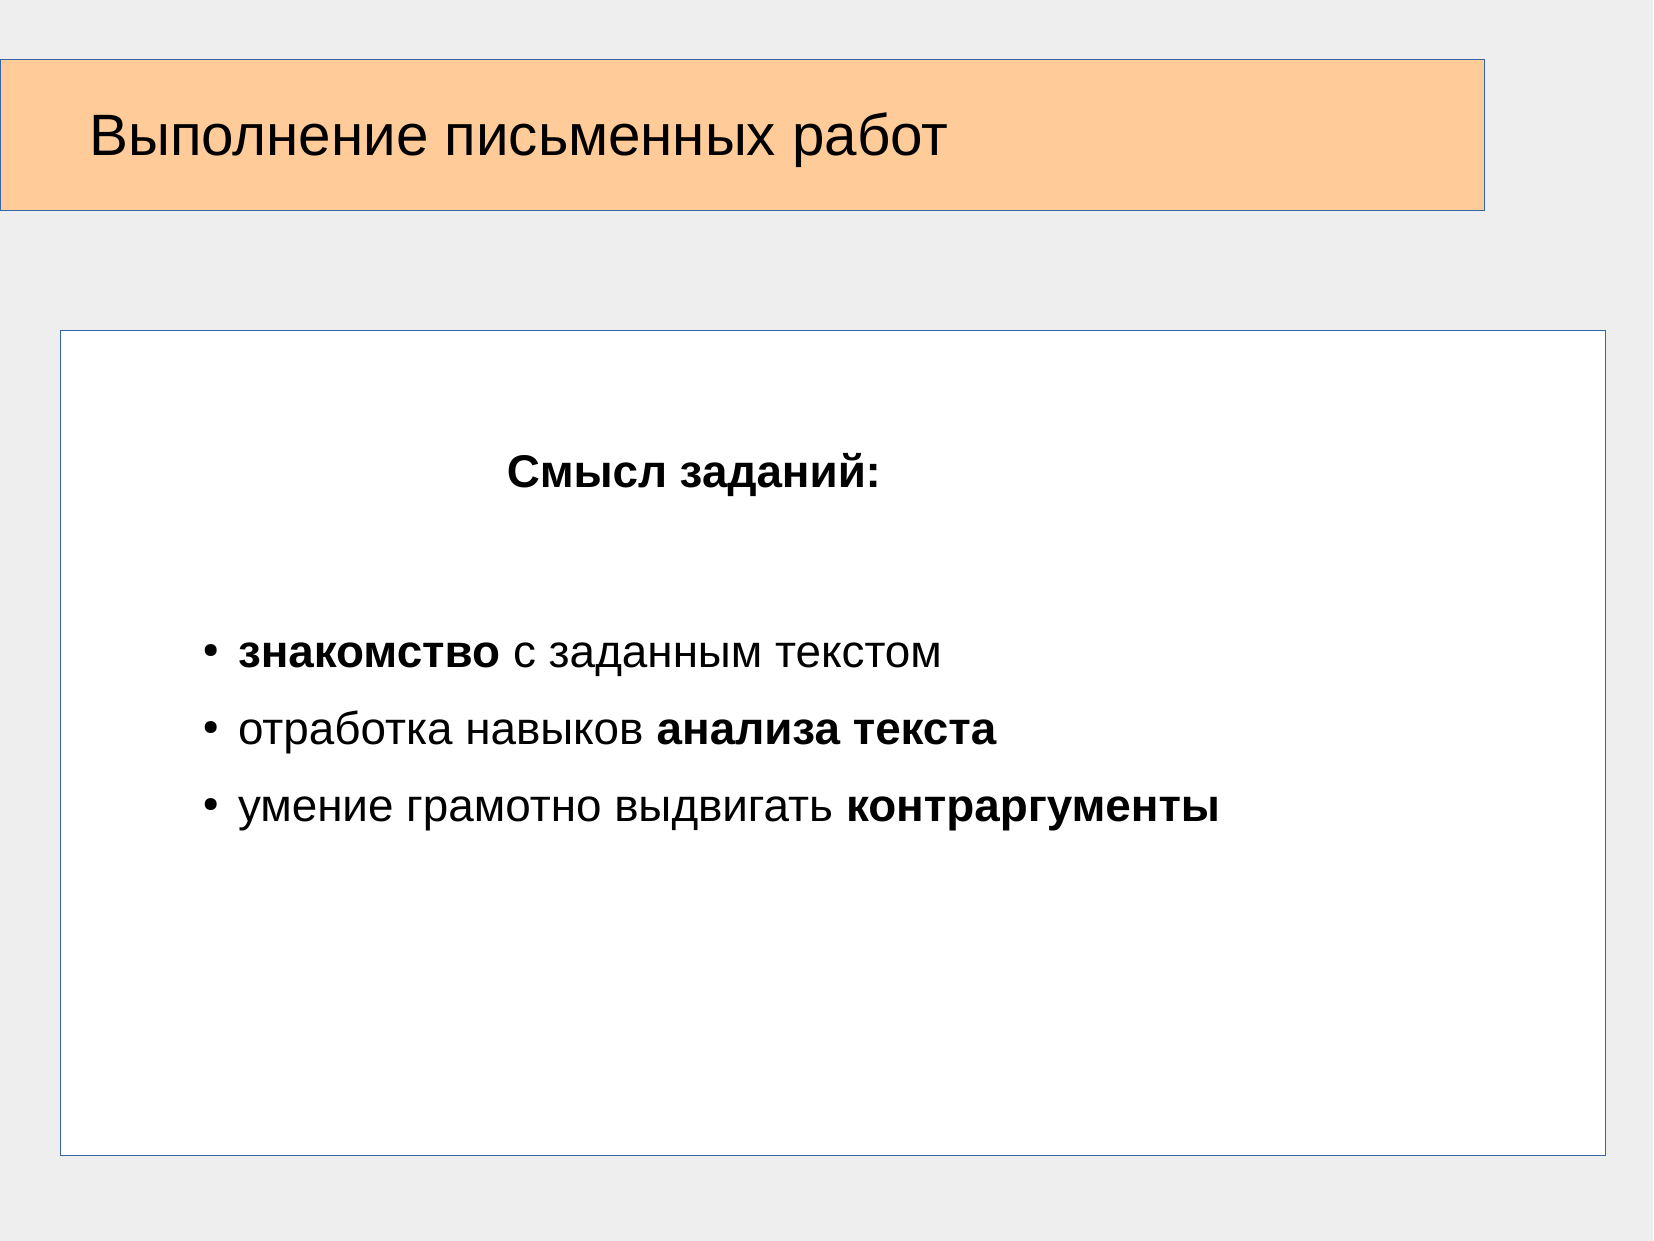

Выполнение письменных работ
#
					Смысл заданий:
знакомство с заданным текстом
отработка навыков анализа текста
умение грамотно выдвигать контраргументы